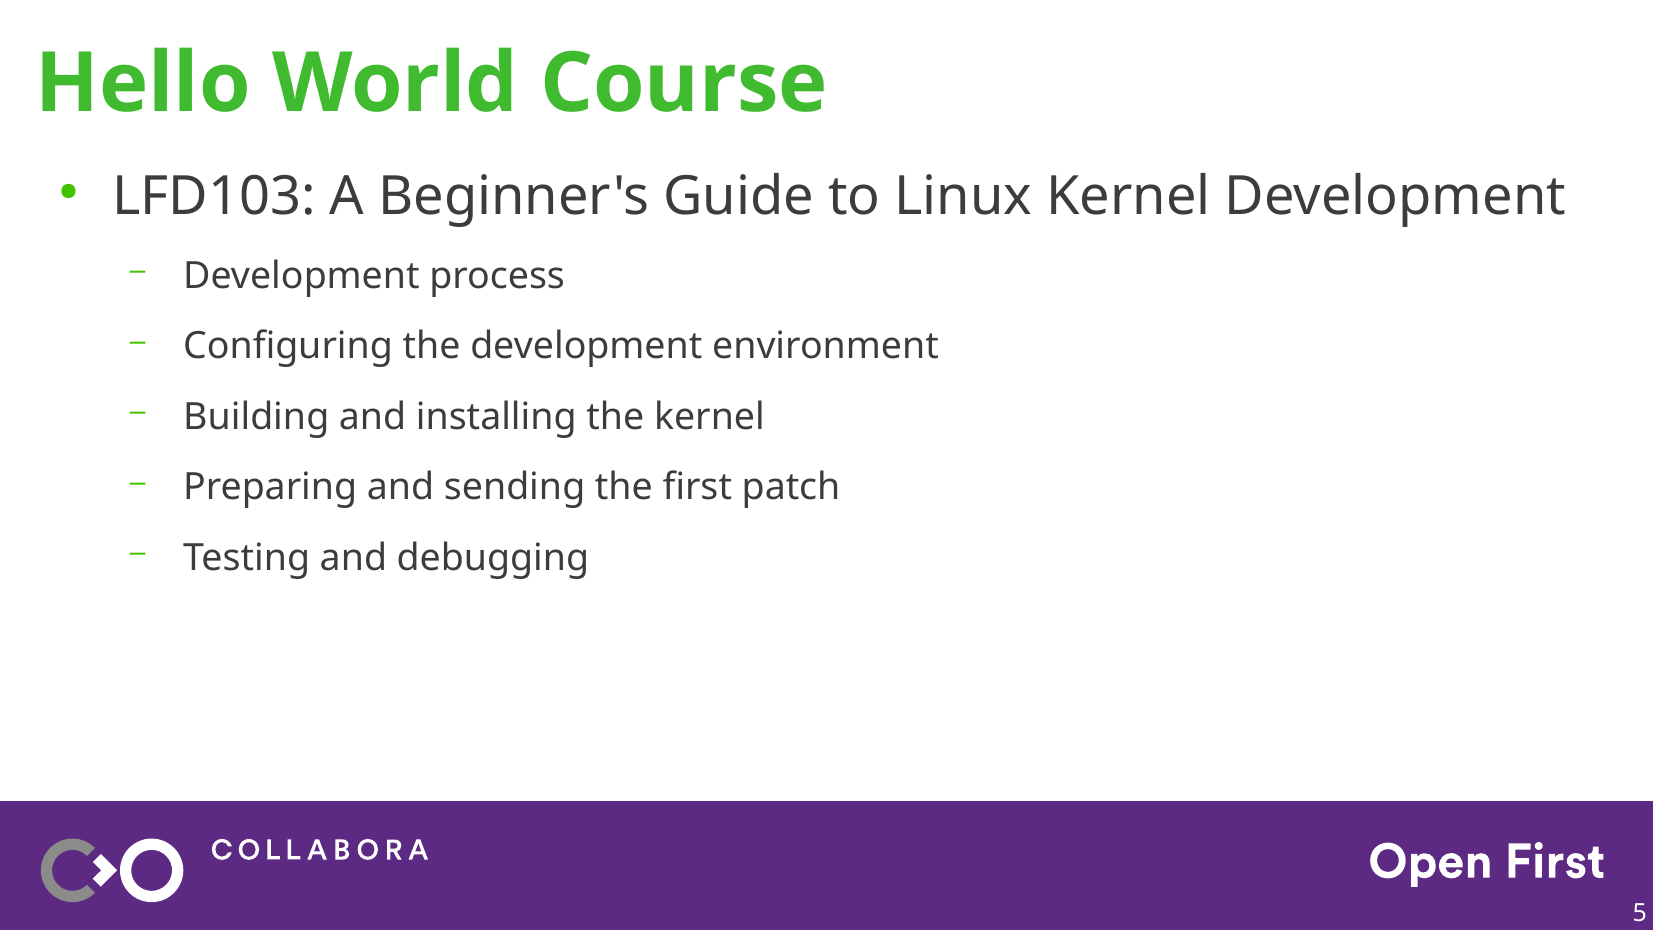

# Hello World Course
LFD103: A Beginner's Guide to Linux Kernel Development
Development process
Configuring the development environment
Building and installing the kernel
Preparing and sending the first patch
Testing and debugging